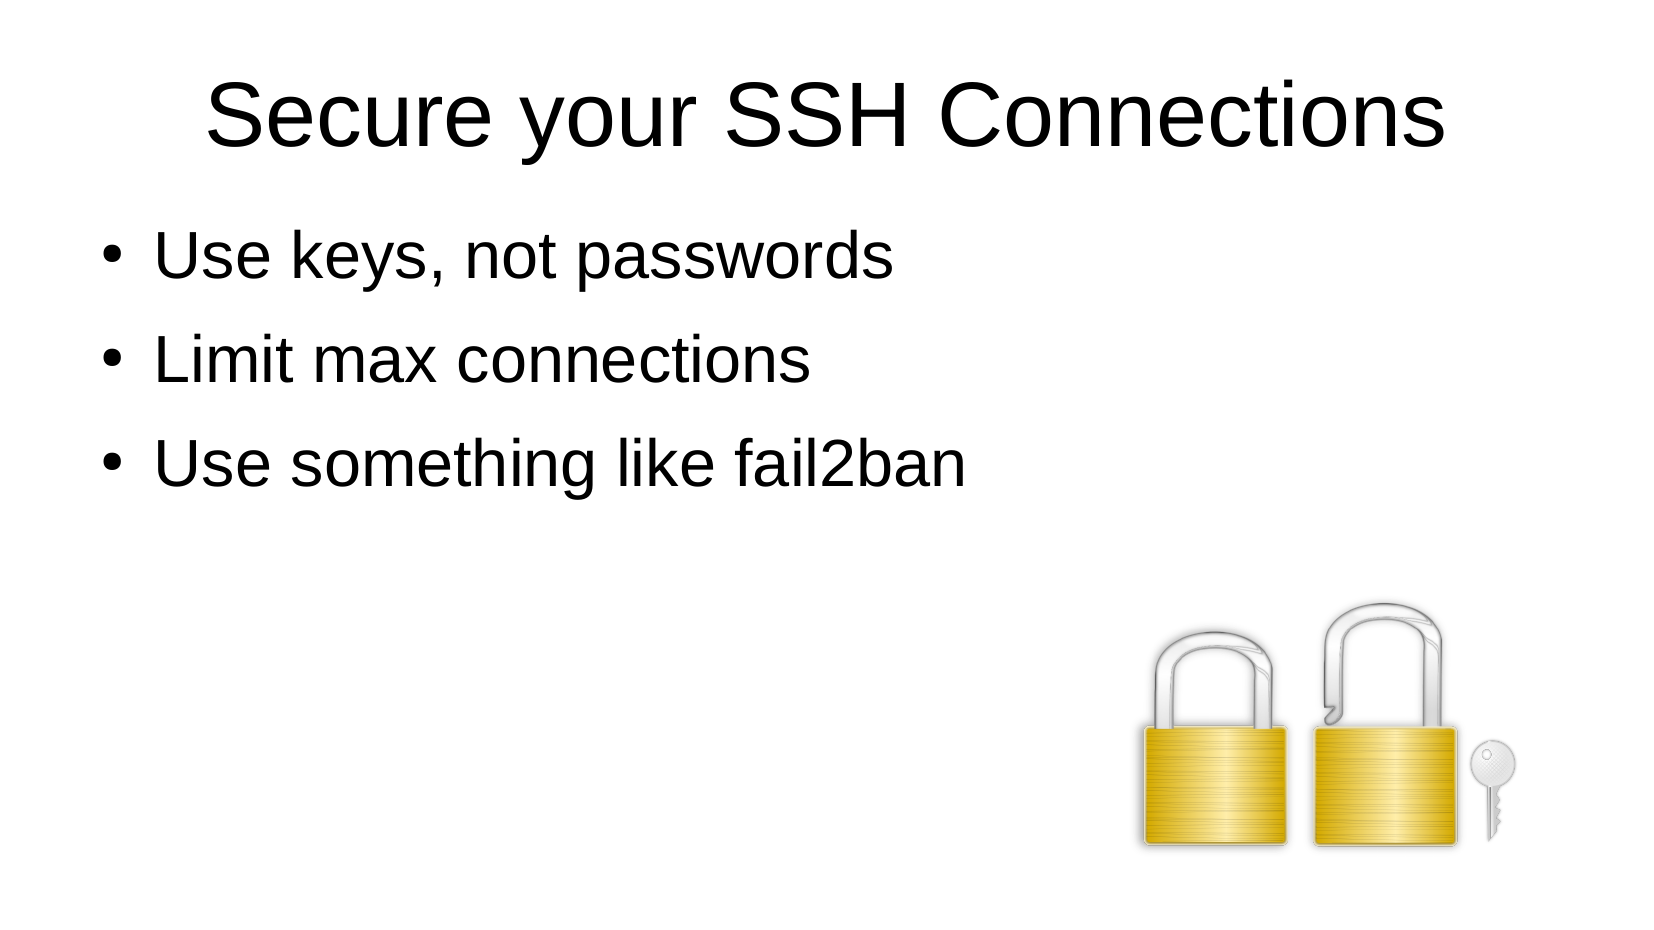

# Secure your SSH Connections
Use keys, not passwords
Limit max connections
Use something like fail2ban